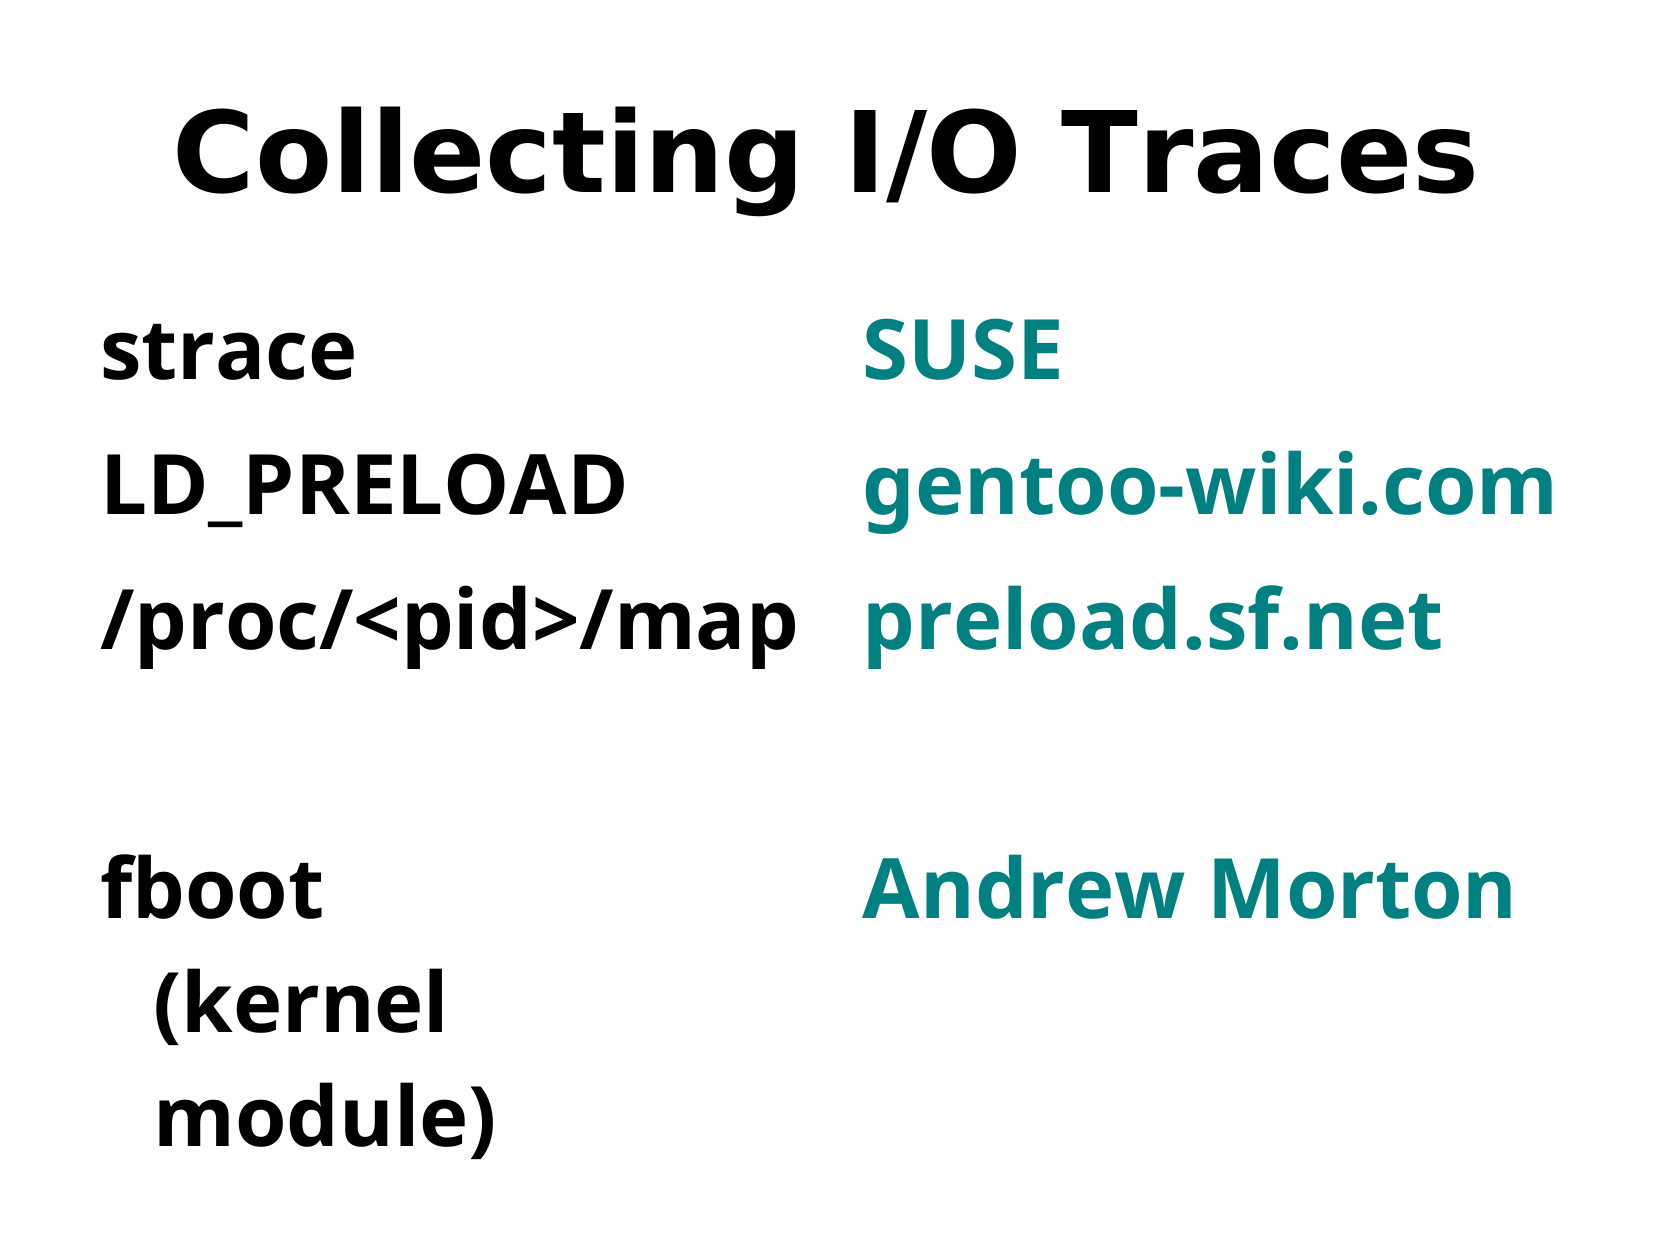

# Collecting I/O Traces
strace
LD_PRELOAD
/proc/<pid>/map
fboot
(kernel module)
SUSE
gentoo-wiki.com
preload.sf.net
Andrew Morton